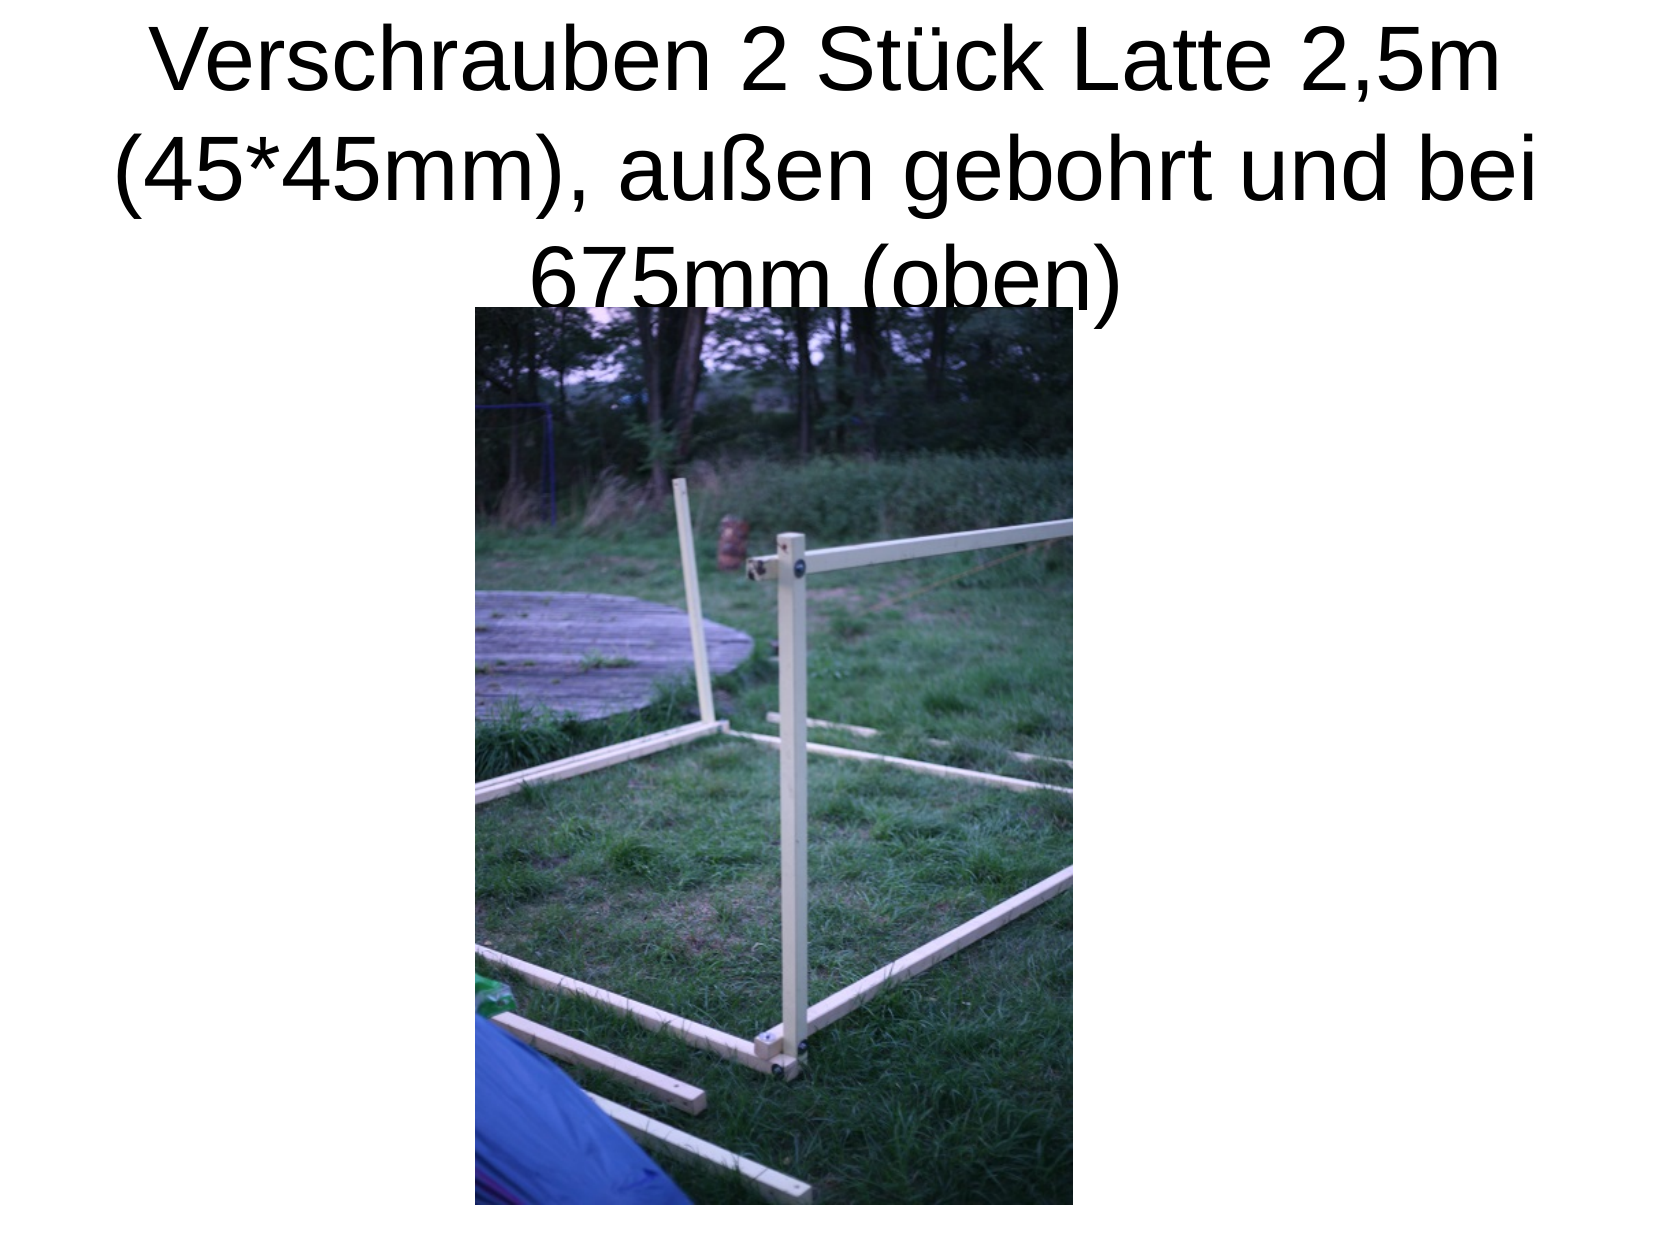

# Verschrauben 2 Stück Latte 2,5m (45*45mm), außen gebohrt und bei 675mm (oben)